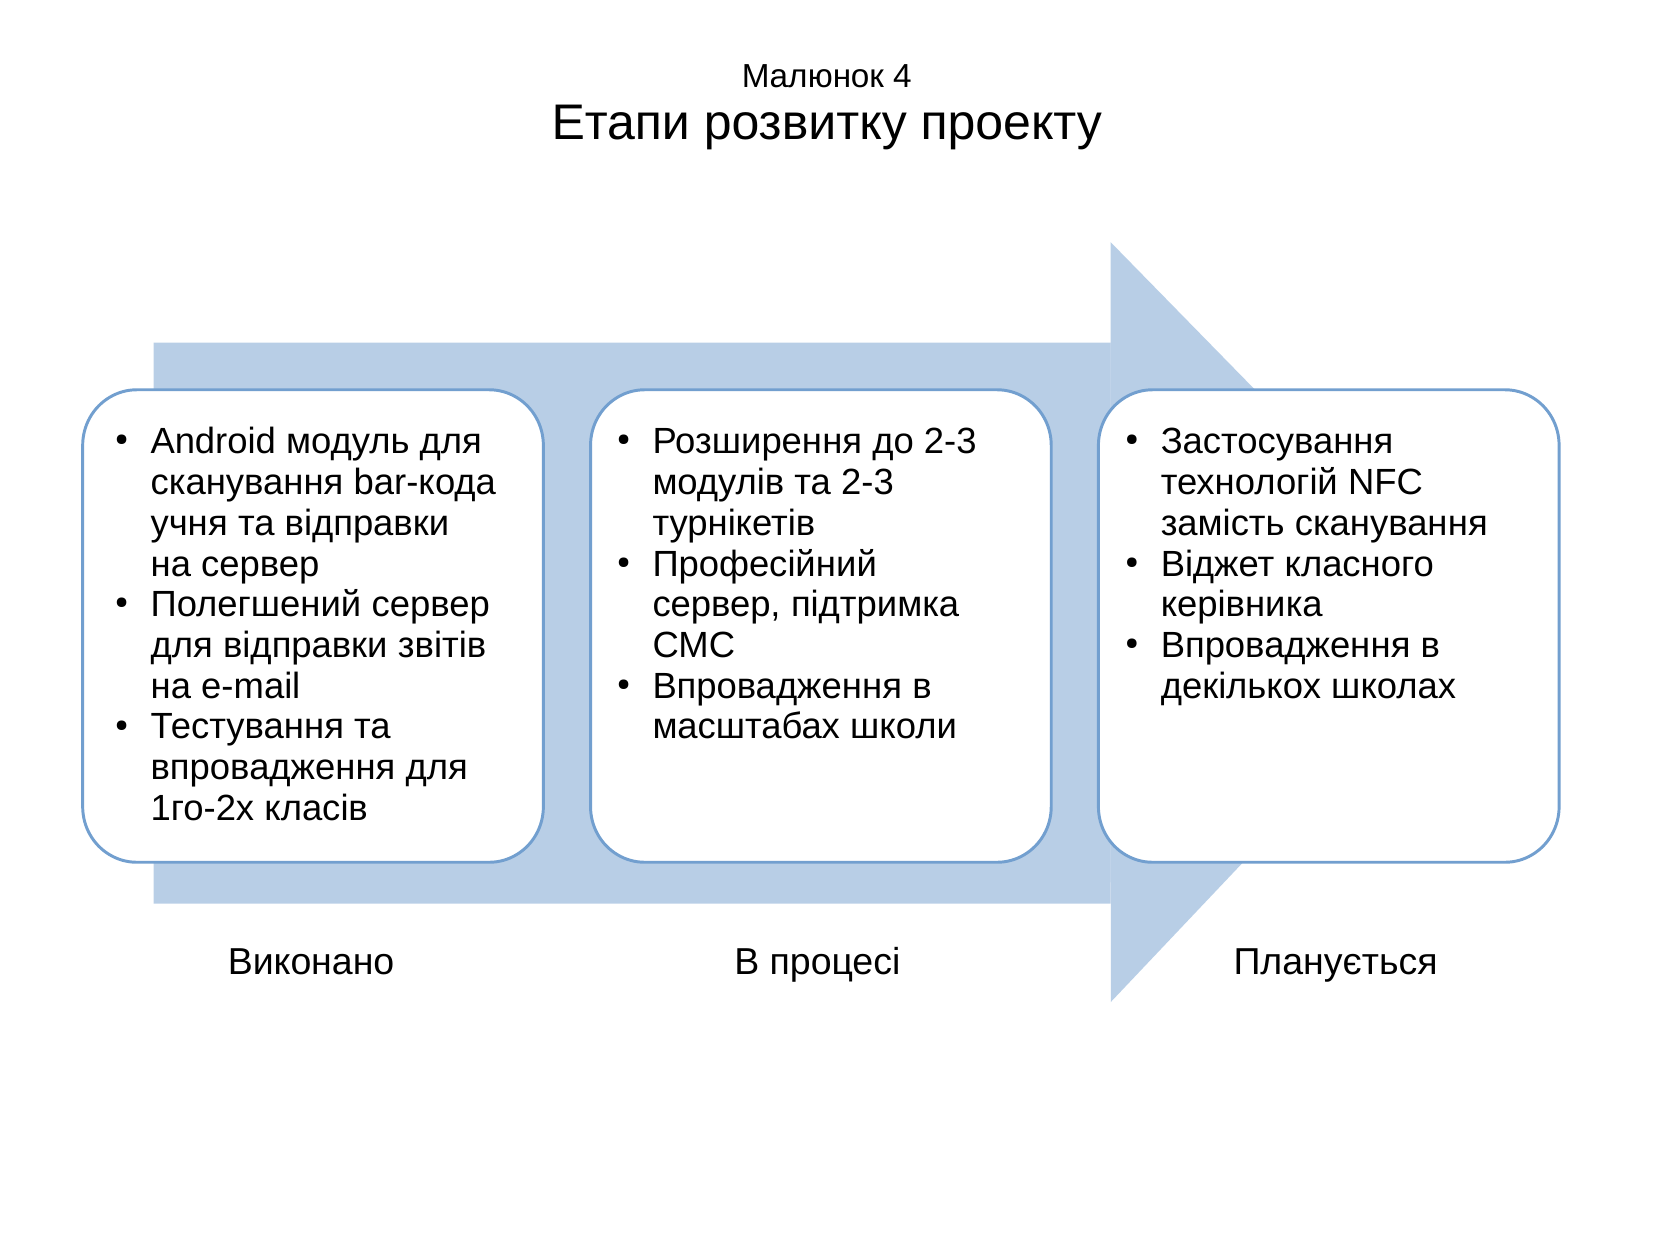

# Малюнок 4 Етапи розвитку проекту
Android модуль для сканування bar-кода учня та відправки на сервер
Полегшений сервер для відправки звітів на e-mail
Тестування та впровадження для 1го-2х класів
Розширення до 2-3 модулів та 2-3 турнікетів
Професійний сервер, підтримка СМС
Впровадження в масштабах школи
Застосування технологій NFC замість сканування
Віджет класного керівника
Впровадження в декількох школах
Виконано
В процесі
Планується